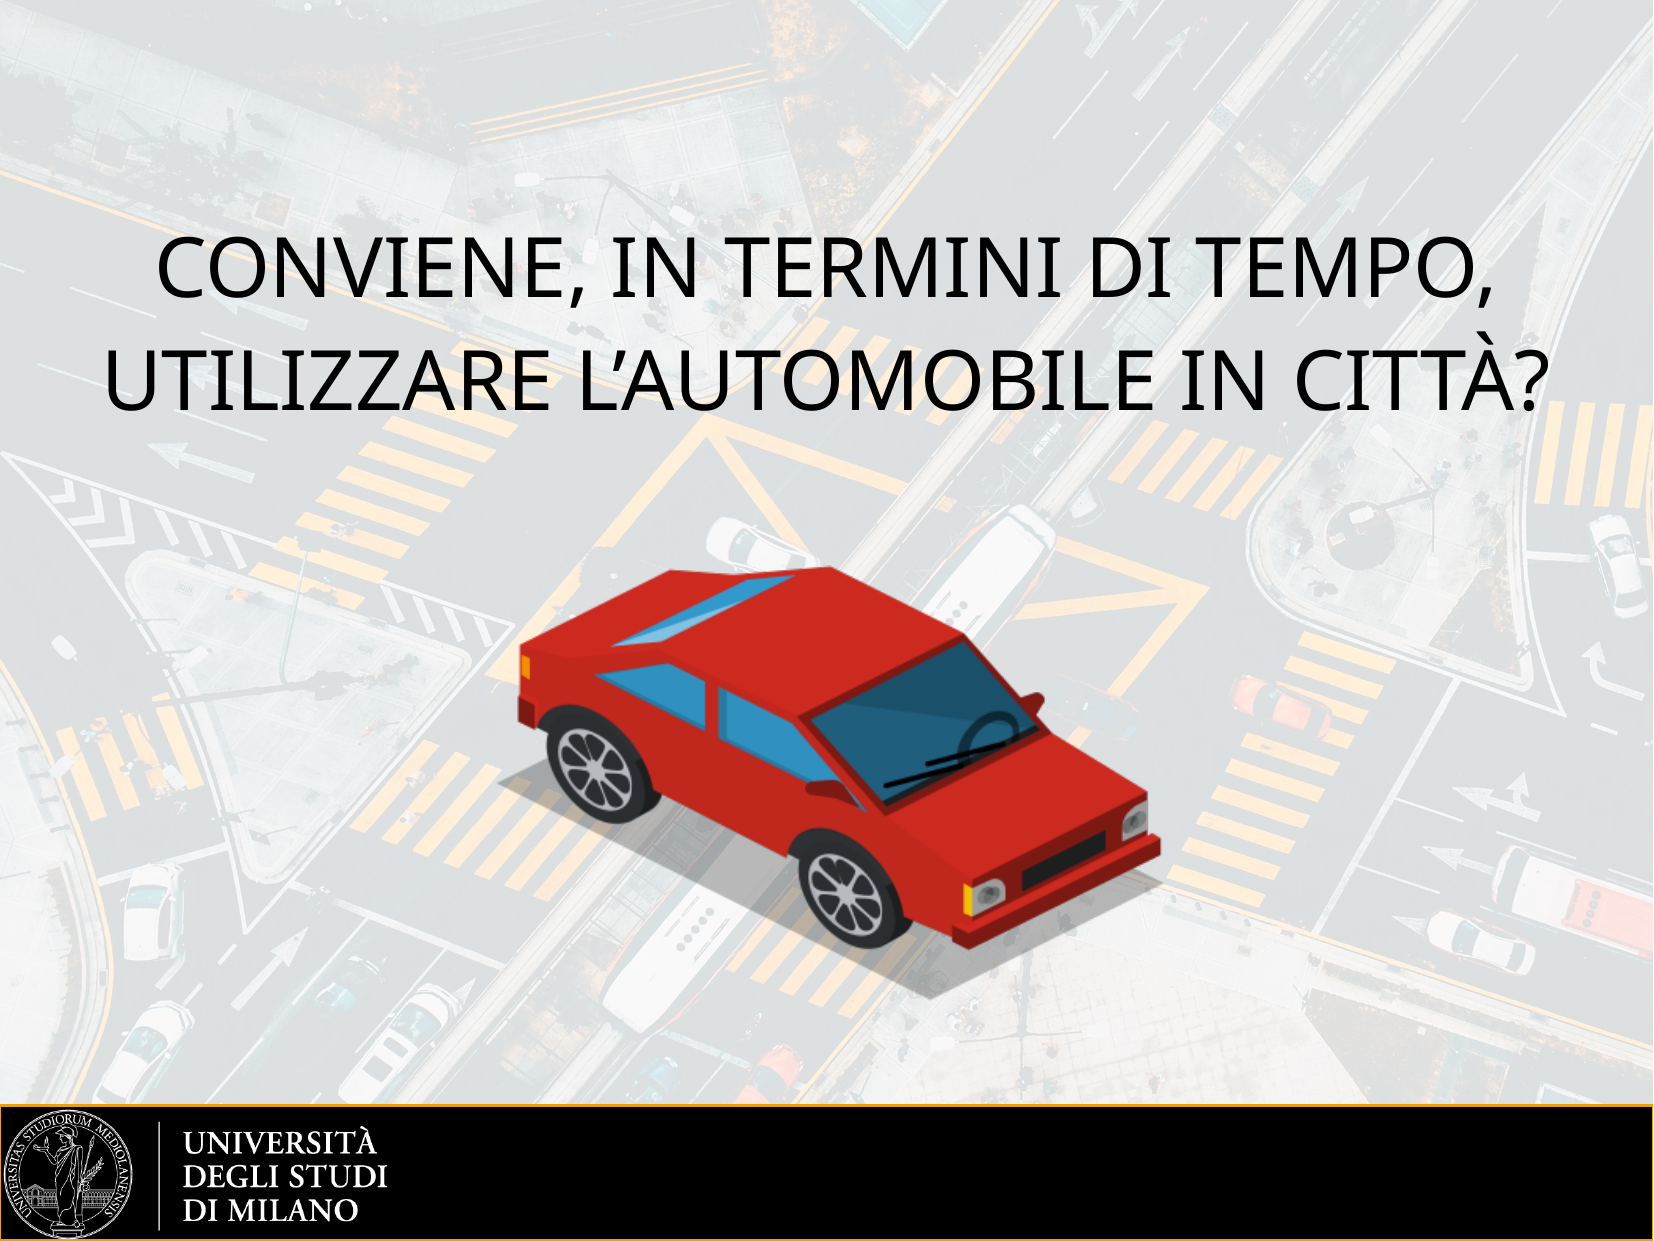

CONVIENE, IN TERMINI DI TEMPO, UTILIZZARE L’AUTOMOBILE IN CITTÀ?